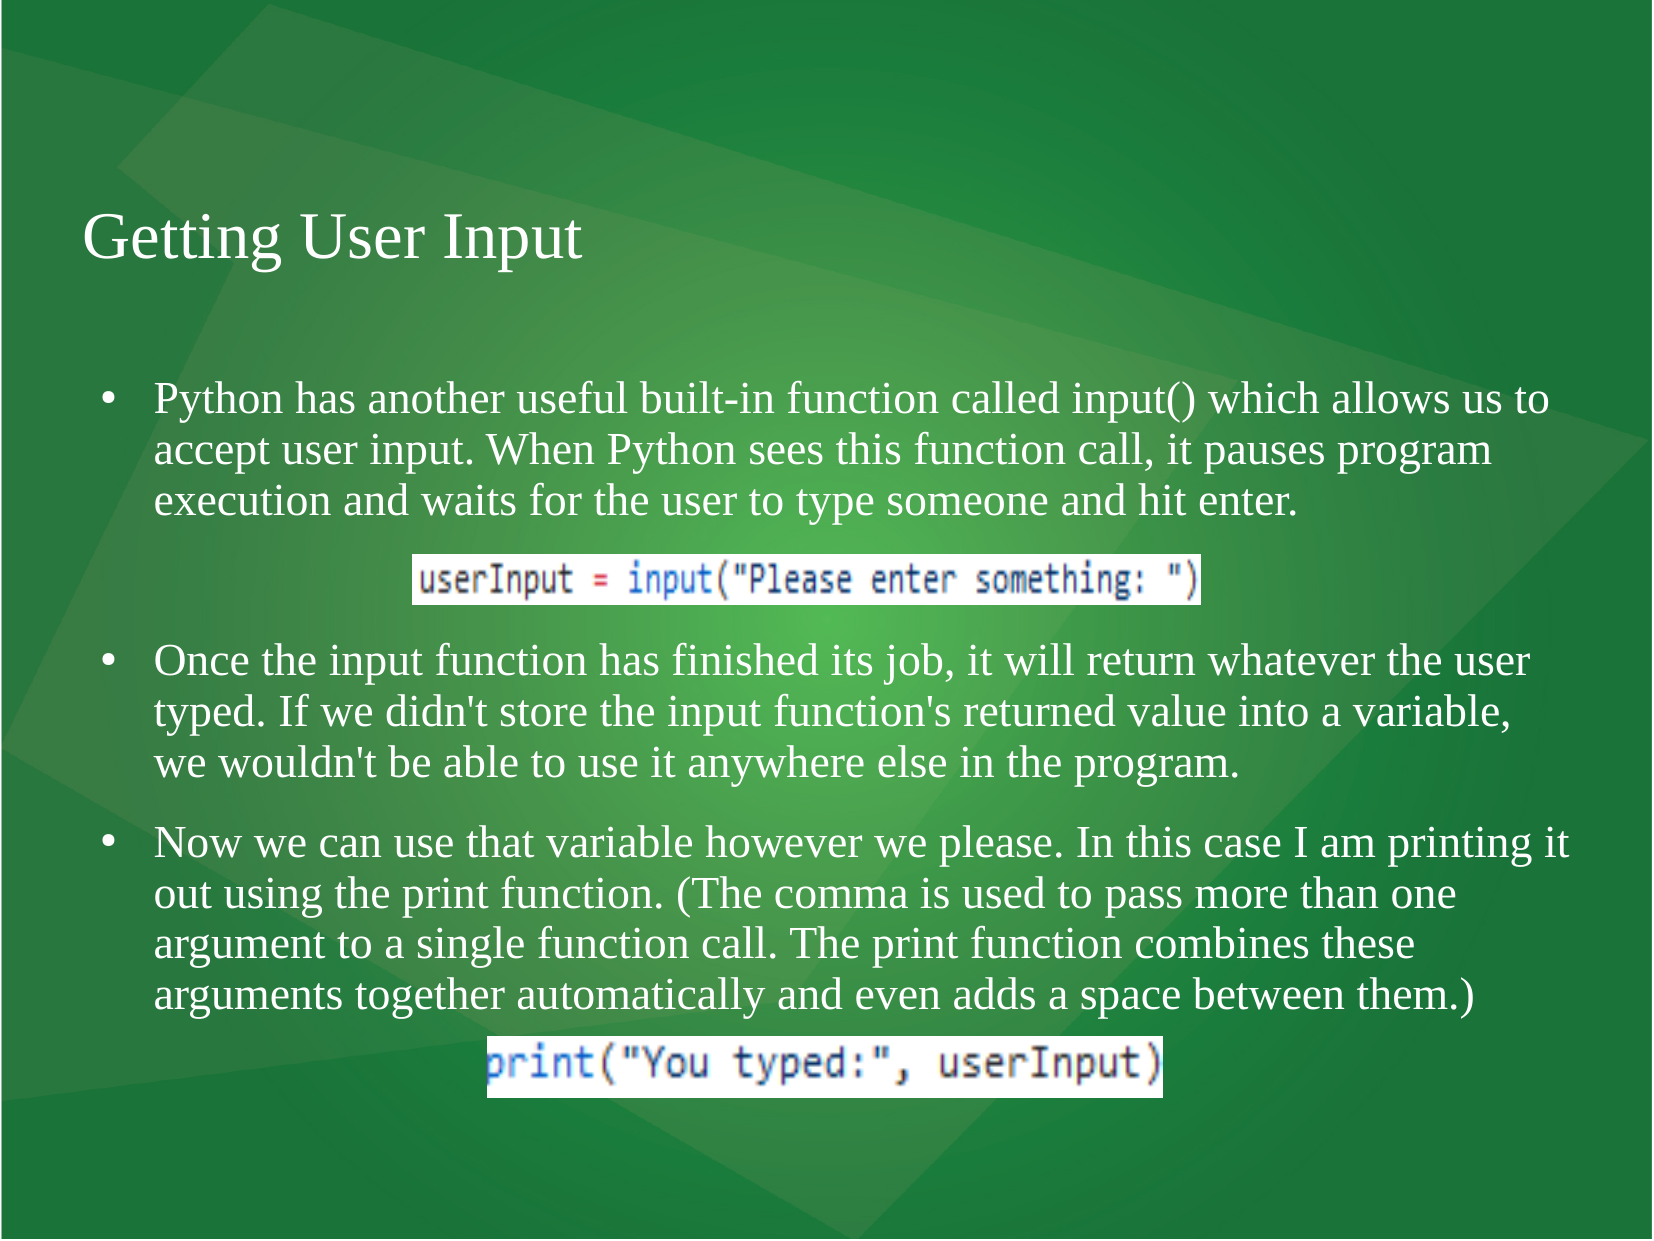

# Getting User Input
Python has another useful built-in function called input() which allows us to accept user input. When Python sees this function call, it pauses program execution and waits for the user to type someone and hit enter.
Once the input function has finished its job, it will return whatever the user typed. If we didn't store the input function's returned value into a variable, we wouldn't be able to use it anywhere else in the program.
Now we can use that variable however we please. In this case I am printing it out using the print function. (The comma is used to pass more than one argument to a single function call. The print function combines these arguments together automatically and even adds a space between them.)